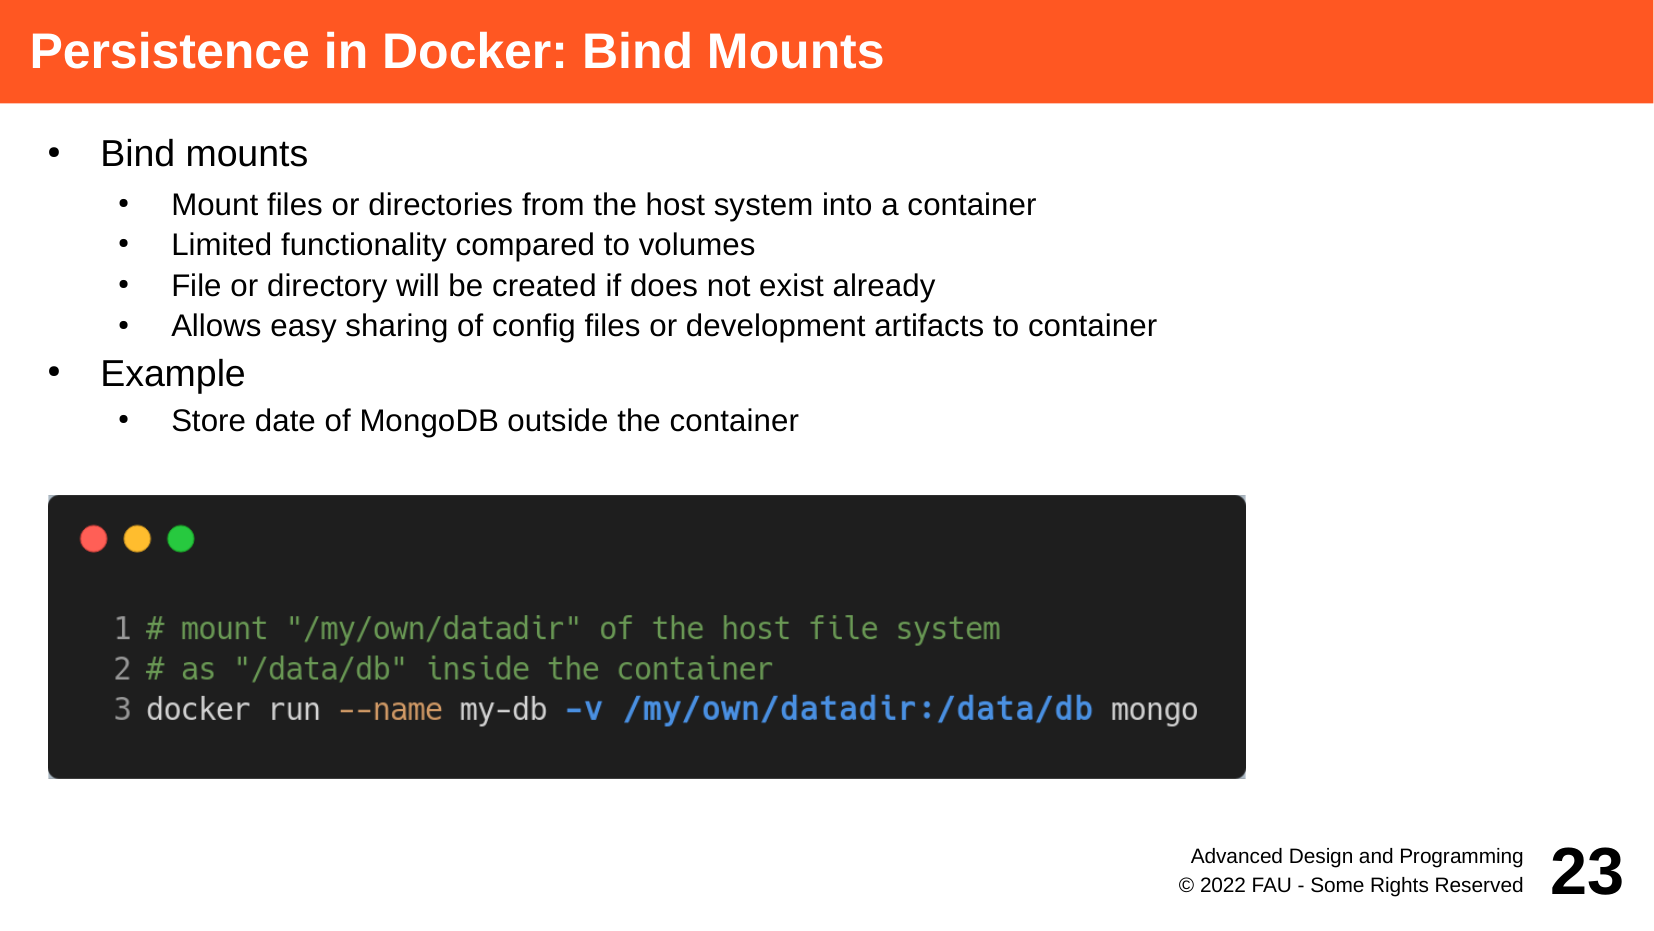

# Persistence in Docker: Bind Mounts
Bind mounts
Mount files or directories from the host system into a container
Limited functionality compared to volumes
File or directory will be created if does not exist already
Allows easy sharing of config files or development artifacts to container
Example
Store date of MongoDB outside the container
Advanced Design and Programming
23
© 2022 FAU - Some Rights Reserved